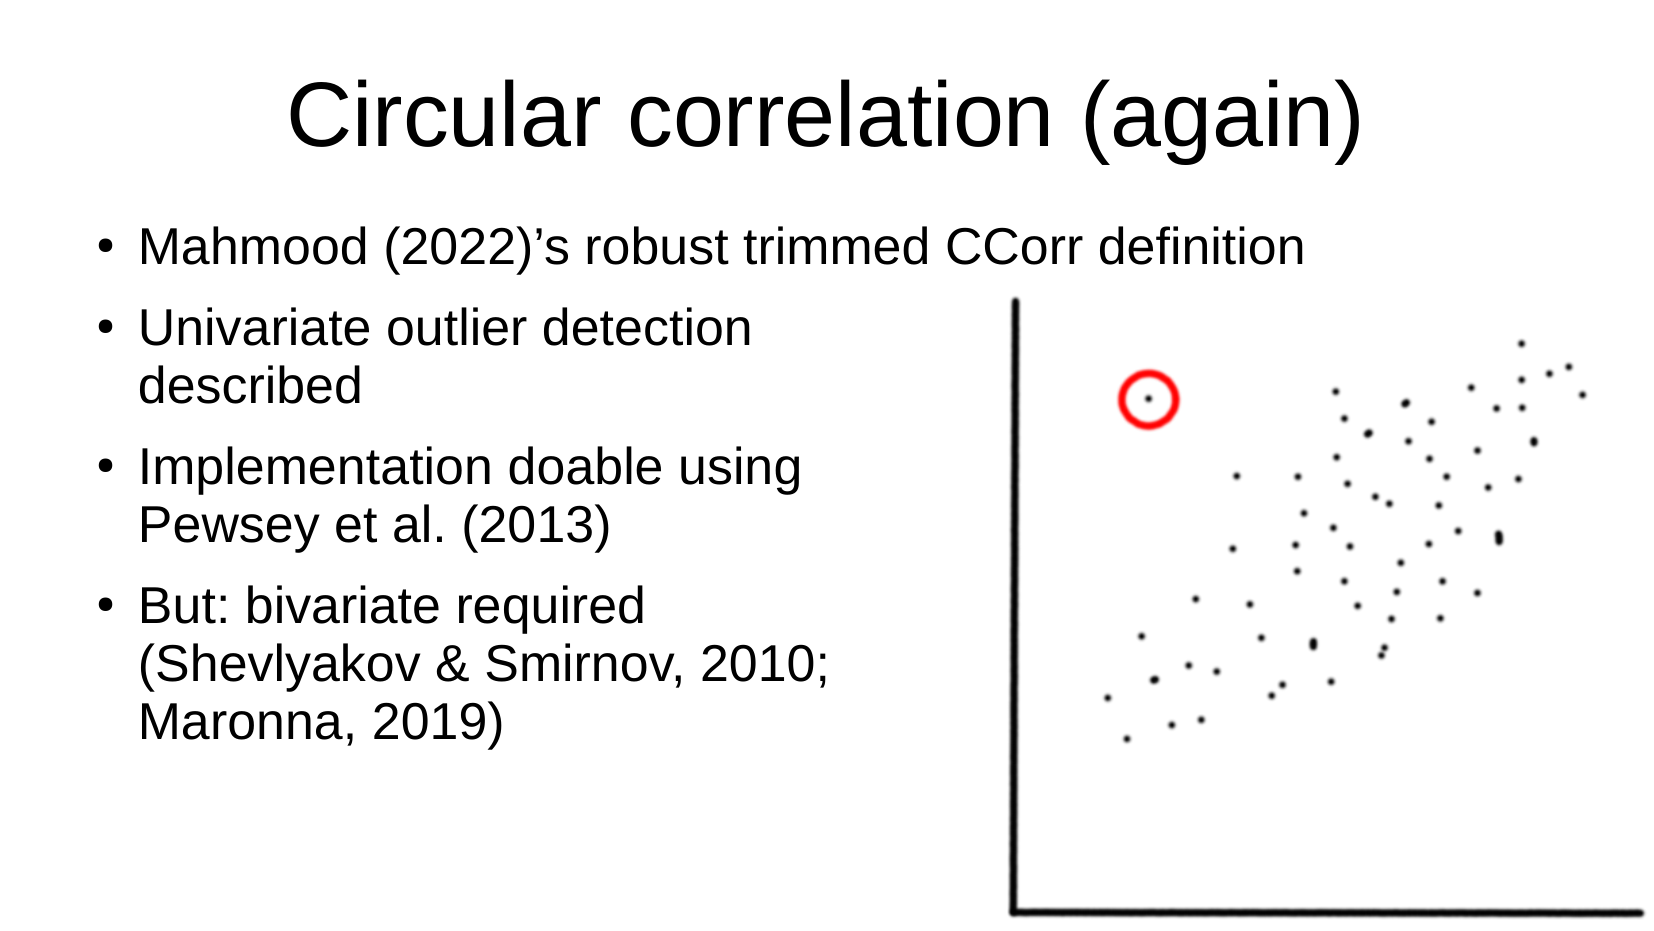

# Circular correlation (again)
Mahmood (2022)’s robust trimmed CCorr definition
Univariate outlier detection
described
Implementation doable using
Pewsey et al. (2013)
But: bivariate required
(Shevlyakov & Smirnov, 2010;
Maronna, 2019)